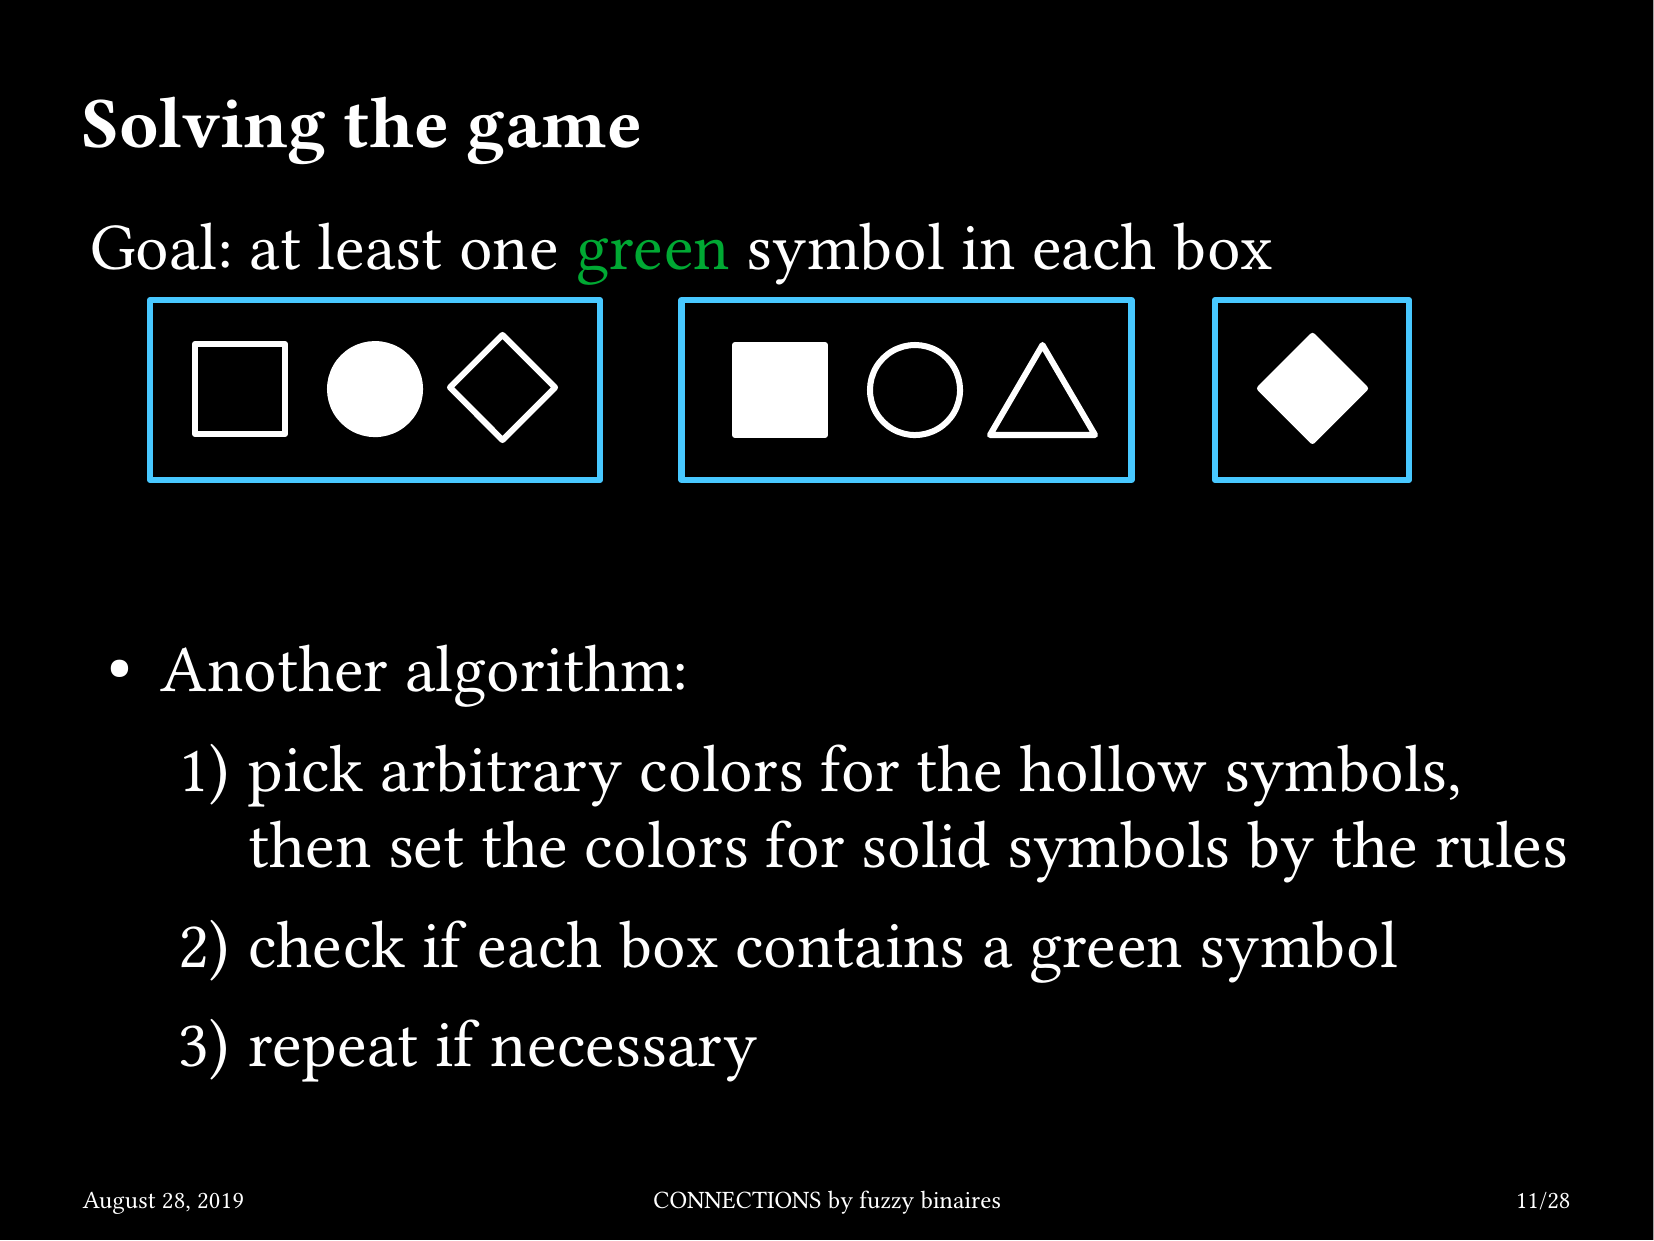

# Solving the game
Goal: at least one green symbol in each box
Another algorithm:
 pick arbitrary colors for the hollow symbols,
 then set the colors for solid symbols by the rules
 check if each box contains a green symbol
 repeat if necessary
11